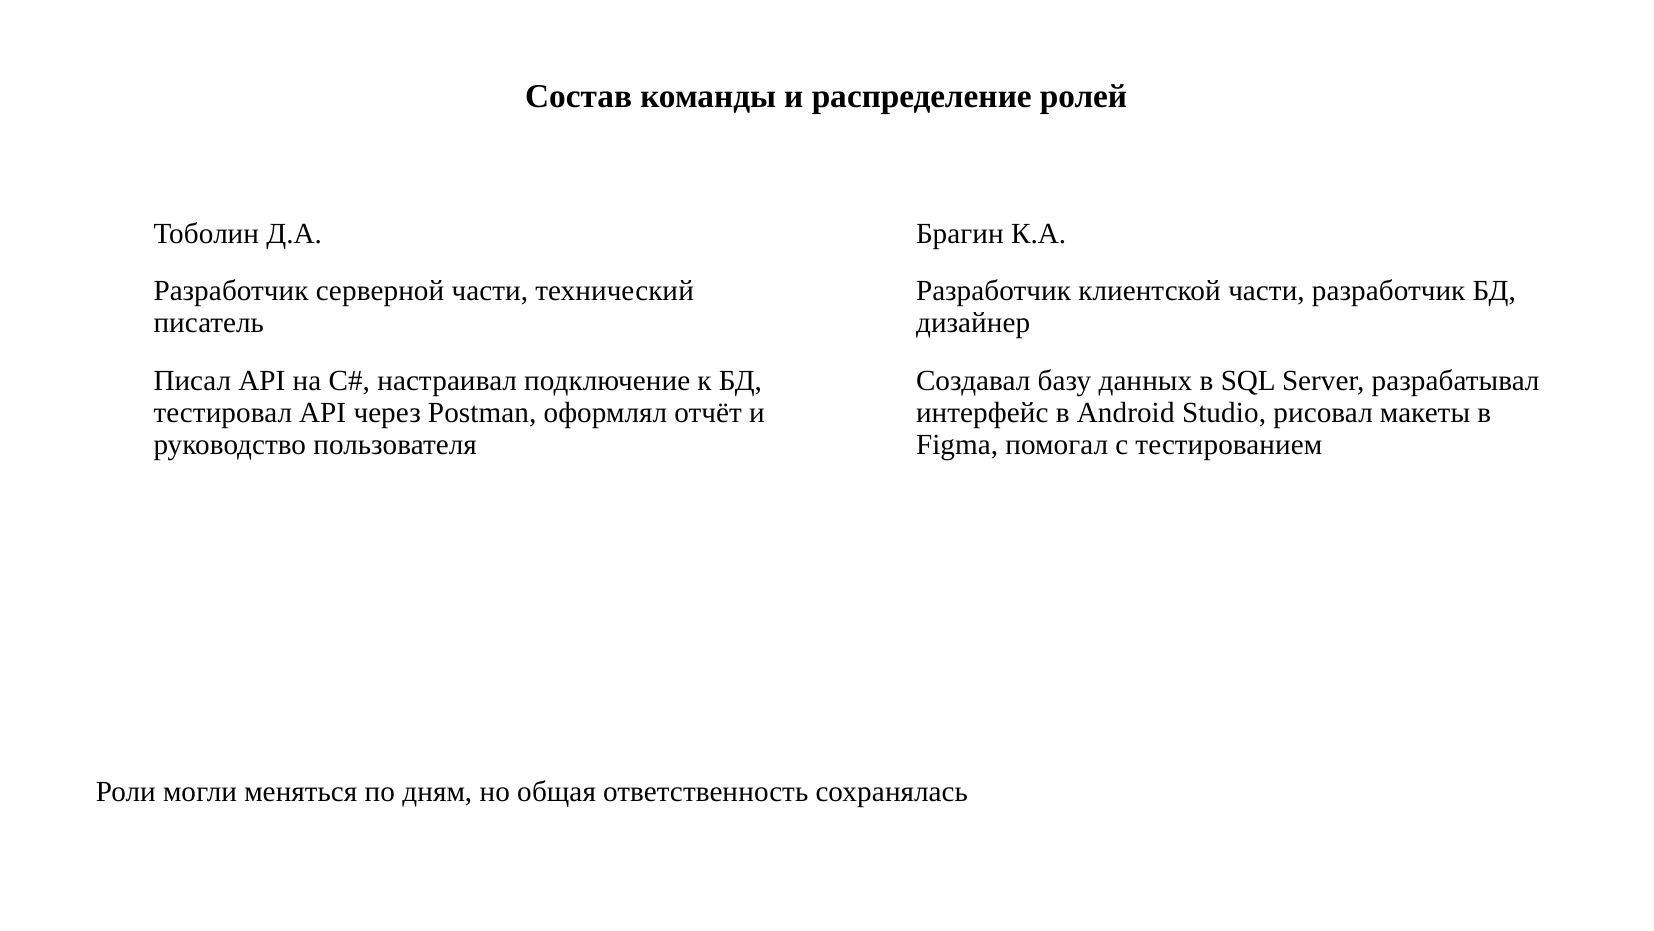

# Состав команды и распределение ролей
Тоболин Д.А.
Разработчик серверной части, технический писатель
Писал API на C#, настраивал подключение к БД, тестировал API через Postman, оформлял отчёт и руководство пользователя
Брагин К.А.
Разработчик клиентской части, разработчик БД, дизайнер
Создавал базу данных в SQL Server, разрабатывал интерфейс в Android Studio, рисовал макеты в Figma, помогал с тестированием
Роли могли меняться по дням, но общая ответственность сохранялась